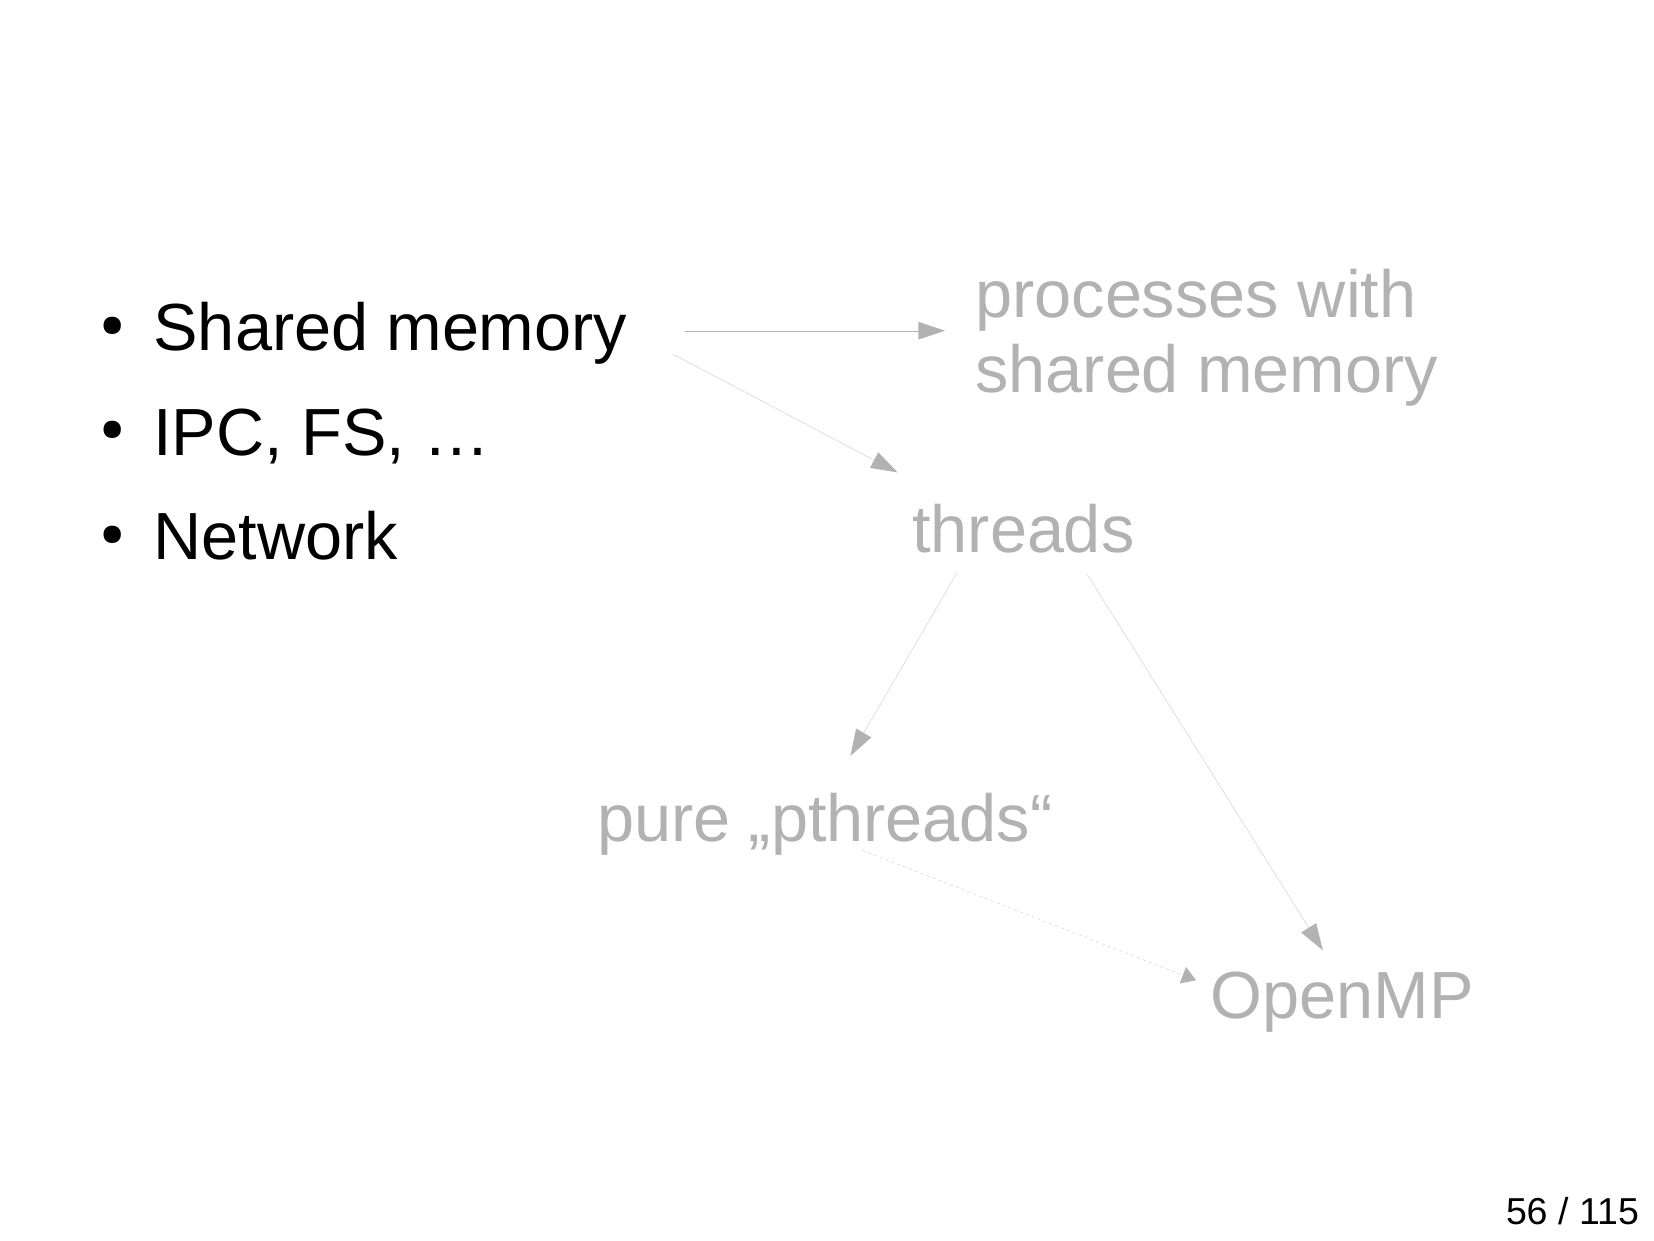

processes with
shared memory
# Shared memory
IPC, FS, …
Network
threads
pure „pthreads“
OpenMP